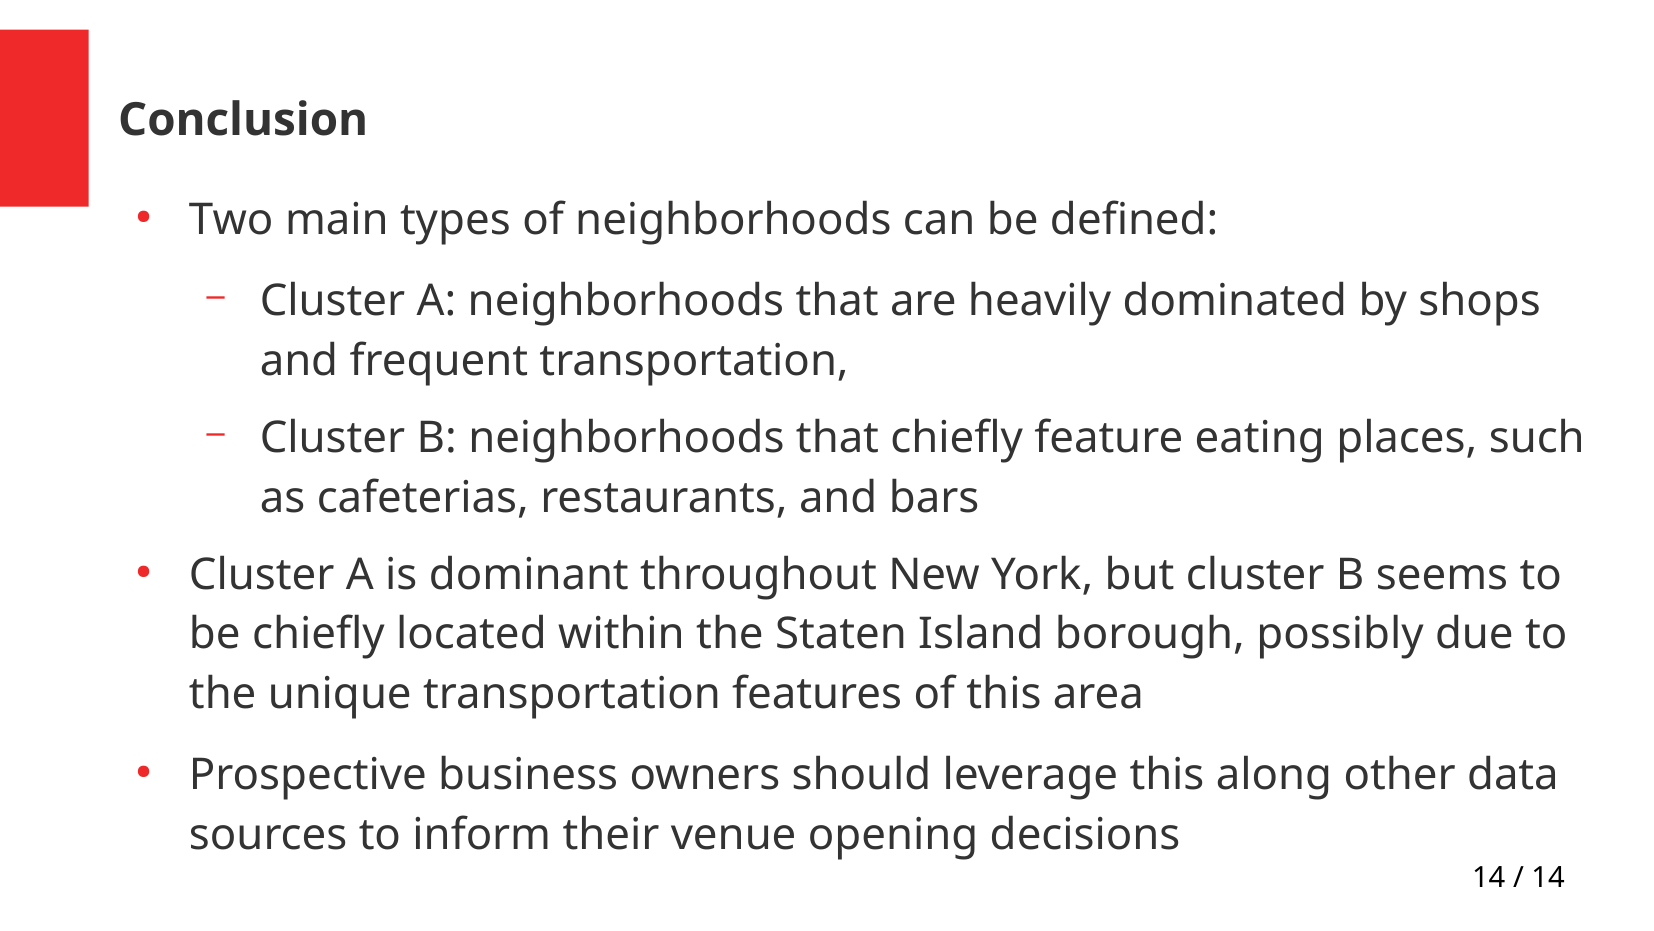

# Conclusion
Two main types of neighborhoods can be defined:
Cluster A: neighborhoods that are heavily dominated by shops and frequent transportation,
Cluster B: neighborhoods that chiefly feature eating places, such as cafeterias, restaurants, and bars
Cluster A is dominant throughout New York, but cluster B seems to be chiefly located within the Staten Island borough, possibly due to the unique transportation features of this area
Prospective business owners should leverage this along other data sources to inform their venue opening decisions
14